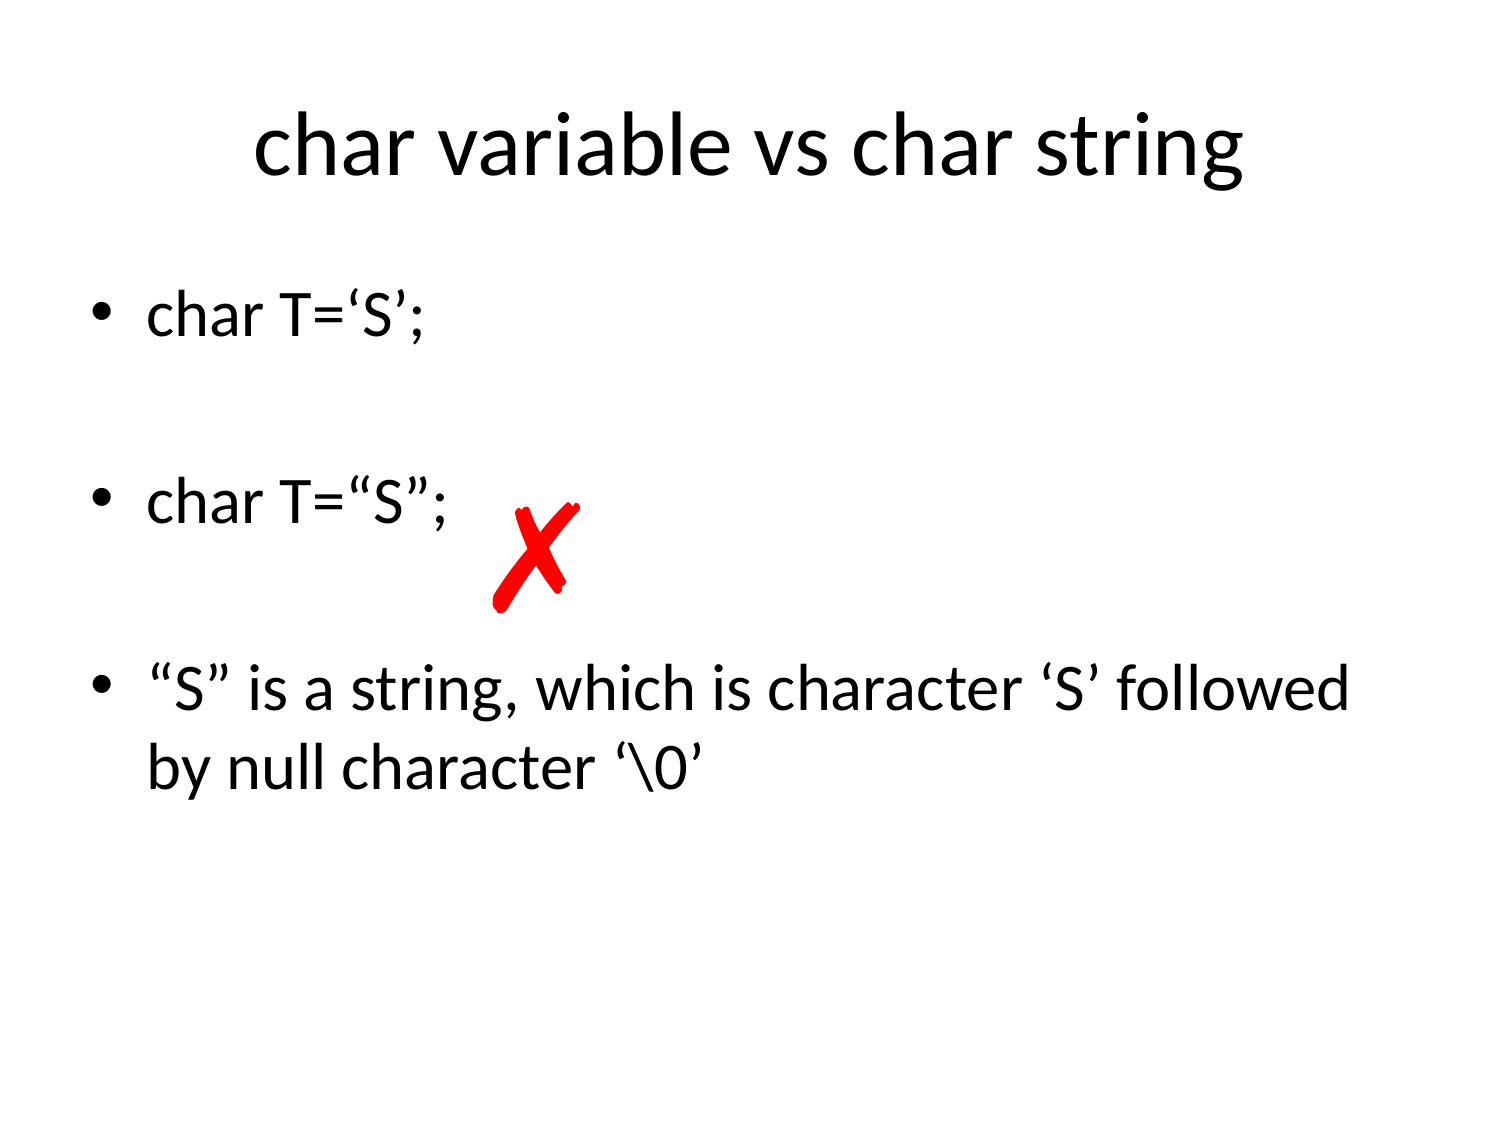

# char variable vs char string
char T=‘S’;
char T=“S”;
“S” is a string, which is character ‘S’ followed by null character ‘\0’
✗